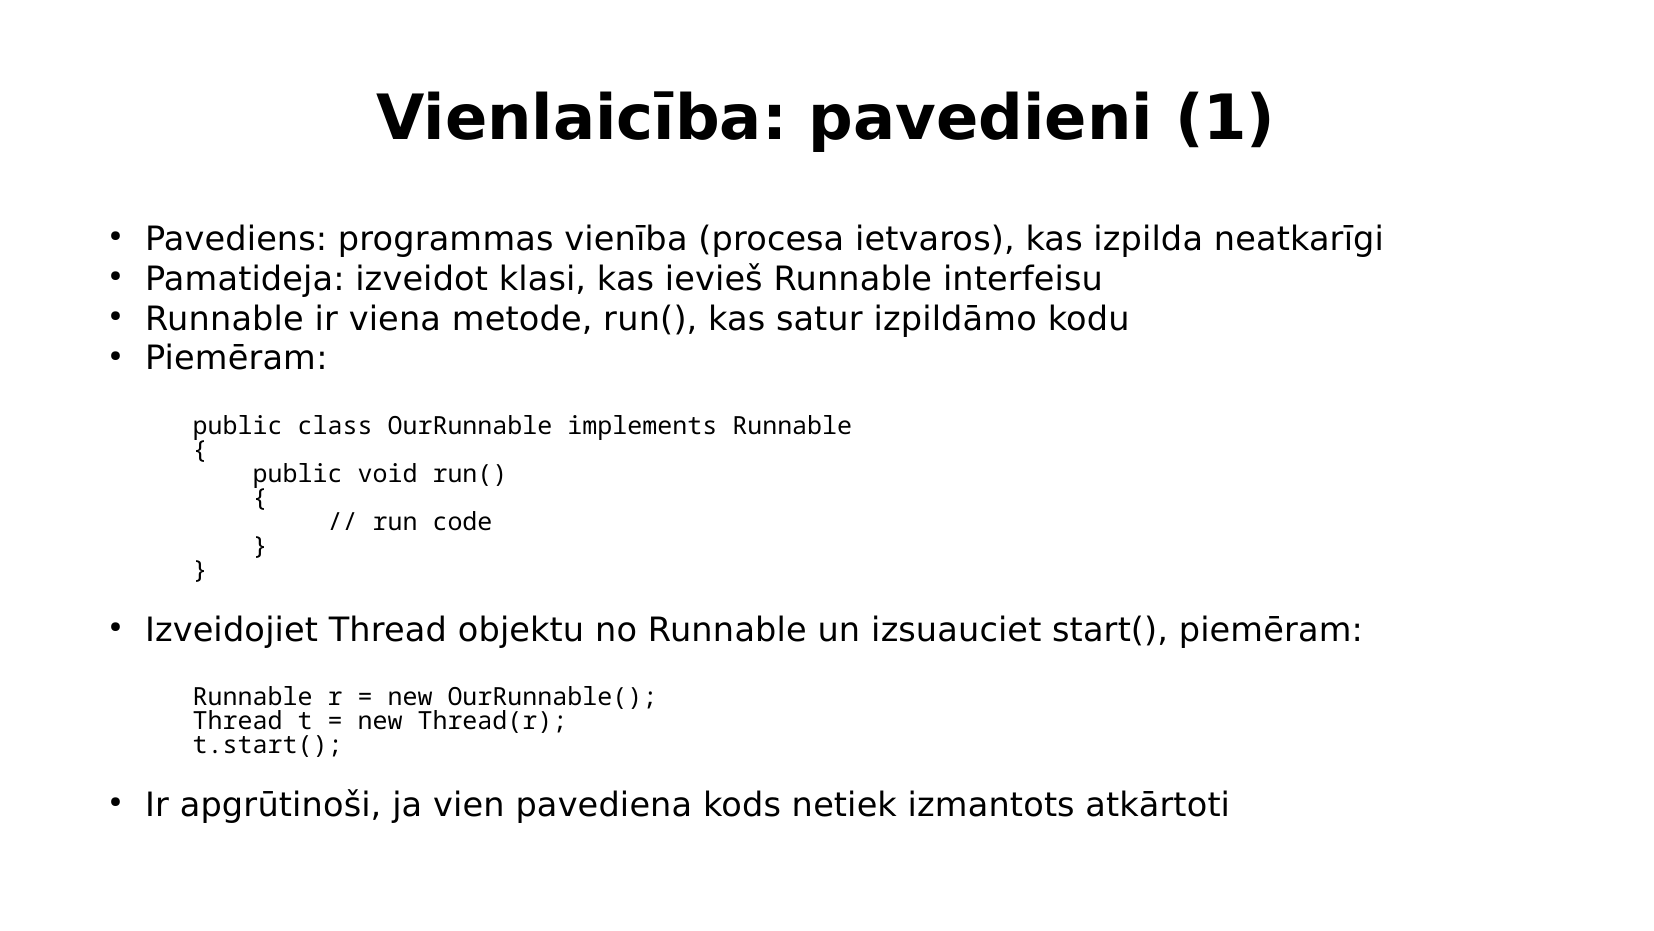

# Vienlaicība: pavedieni (1)
Pavediens: programmas vienība (procesa ietvaros), kas izpilda neatkarīgi
Pamatideja: izveidot klasi, kas ievieš Runnable interfeisu
Runnable ir viena metode, run(), kas satur izpildāmo kodu
Piemēram:
public class OurRunnable implements Runnable
{
 public void run()
 {
 // run code
 }
}
Izveidojiet Thread objektu no Runnable un izsuauciet start(), piemēram:
Runnable r = new OurRunnable();
Thread t = new Thread(r);
t.start();
Ir apgrūtinoši, ja vien pavediena kods netiek izmantots atkārtoti